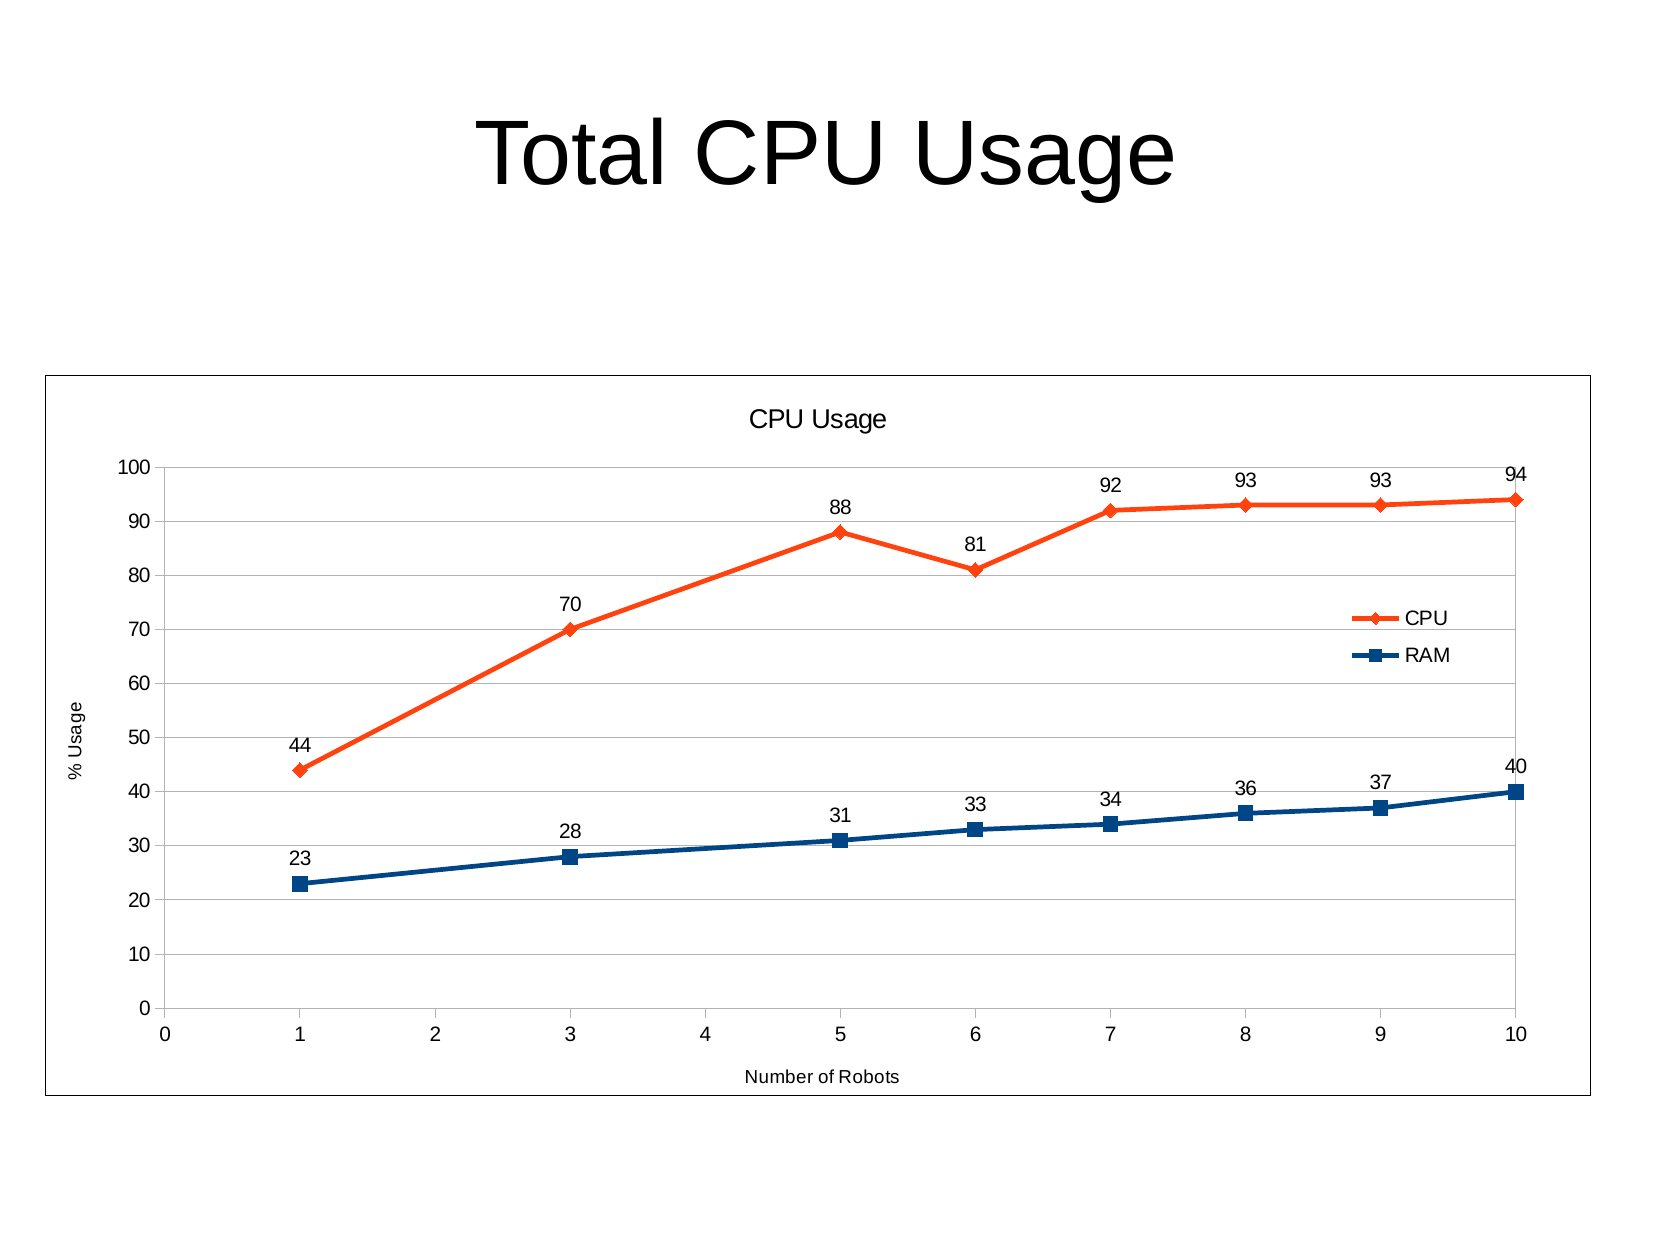

# Total CPU Usage
### Chart: CPU Usage
| Category | CPU | RAM |
|---|---|---|